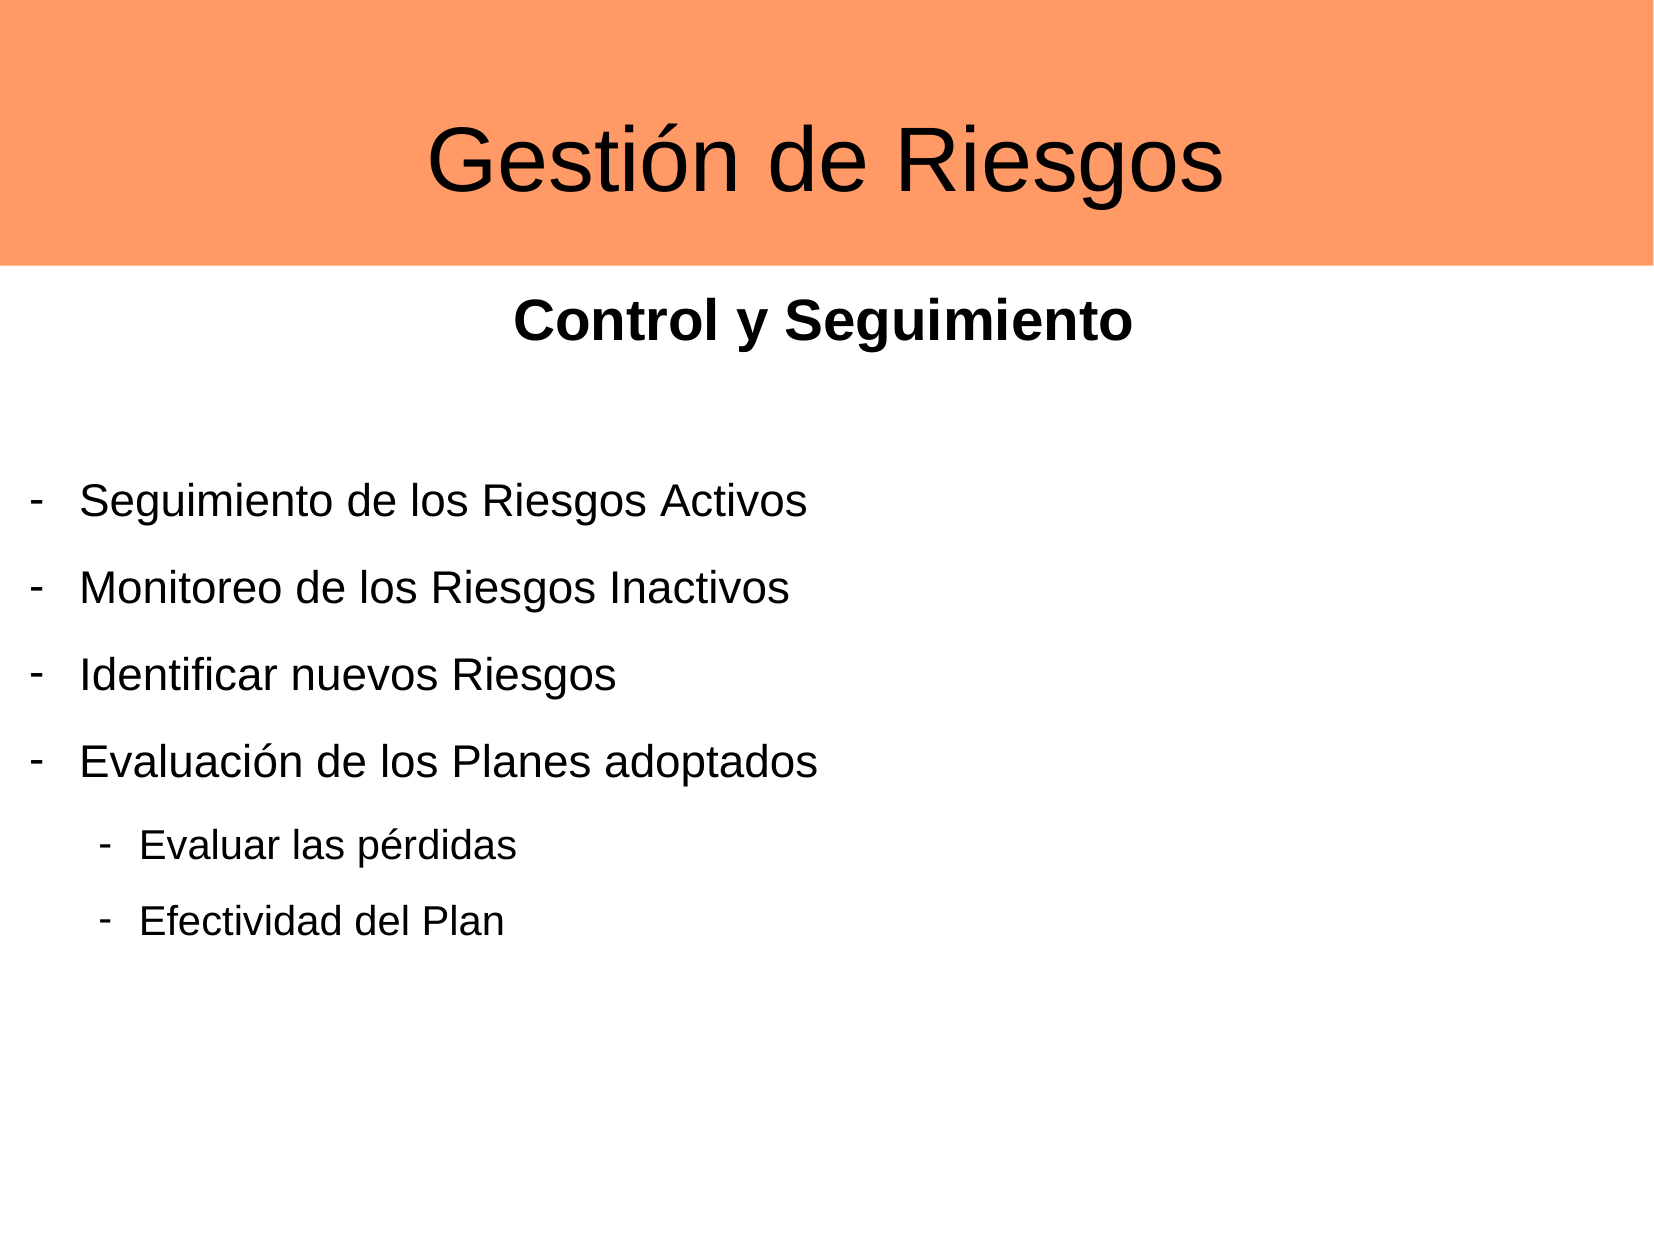

Gestión de Riesgos
Control y Seguimiento
Seguimiento de los Riesgos Activos
Monitoreo de los Riesgos Inactivos
Identificar nuevos Riesgos
Evaluación de los Planes adoptados
Evaluar las pérdidas
Efectividad del Plan